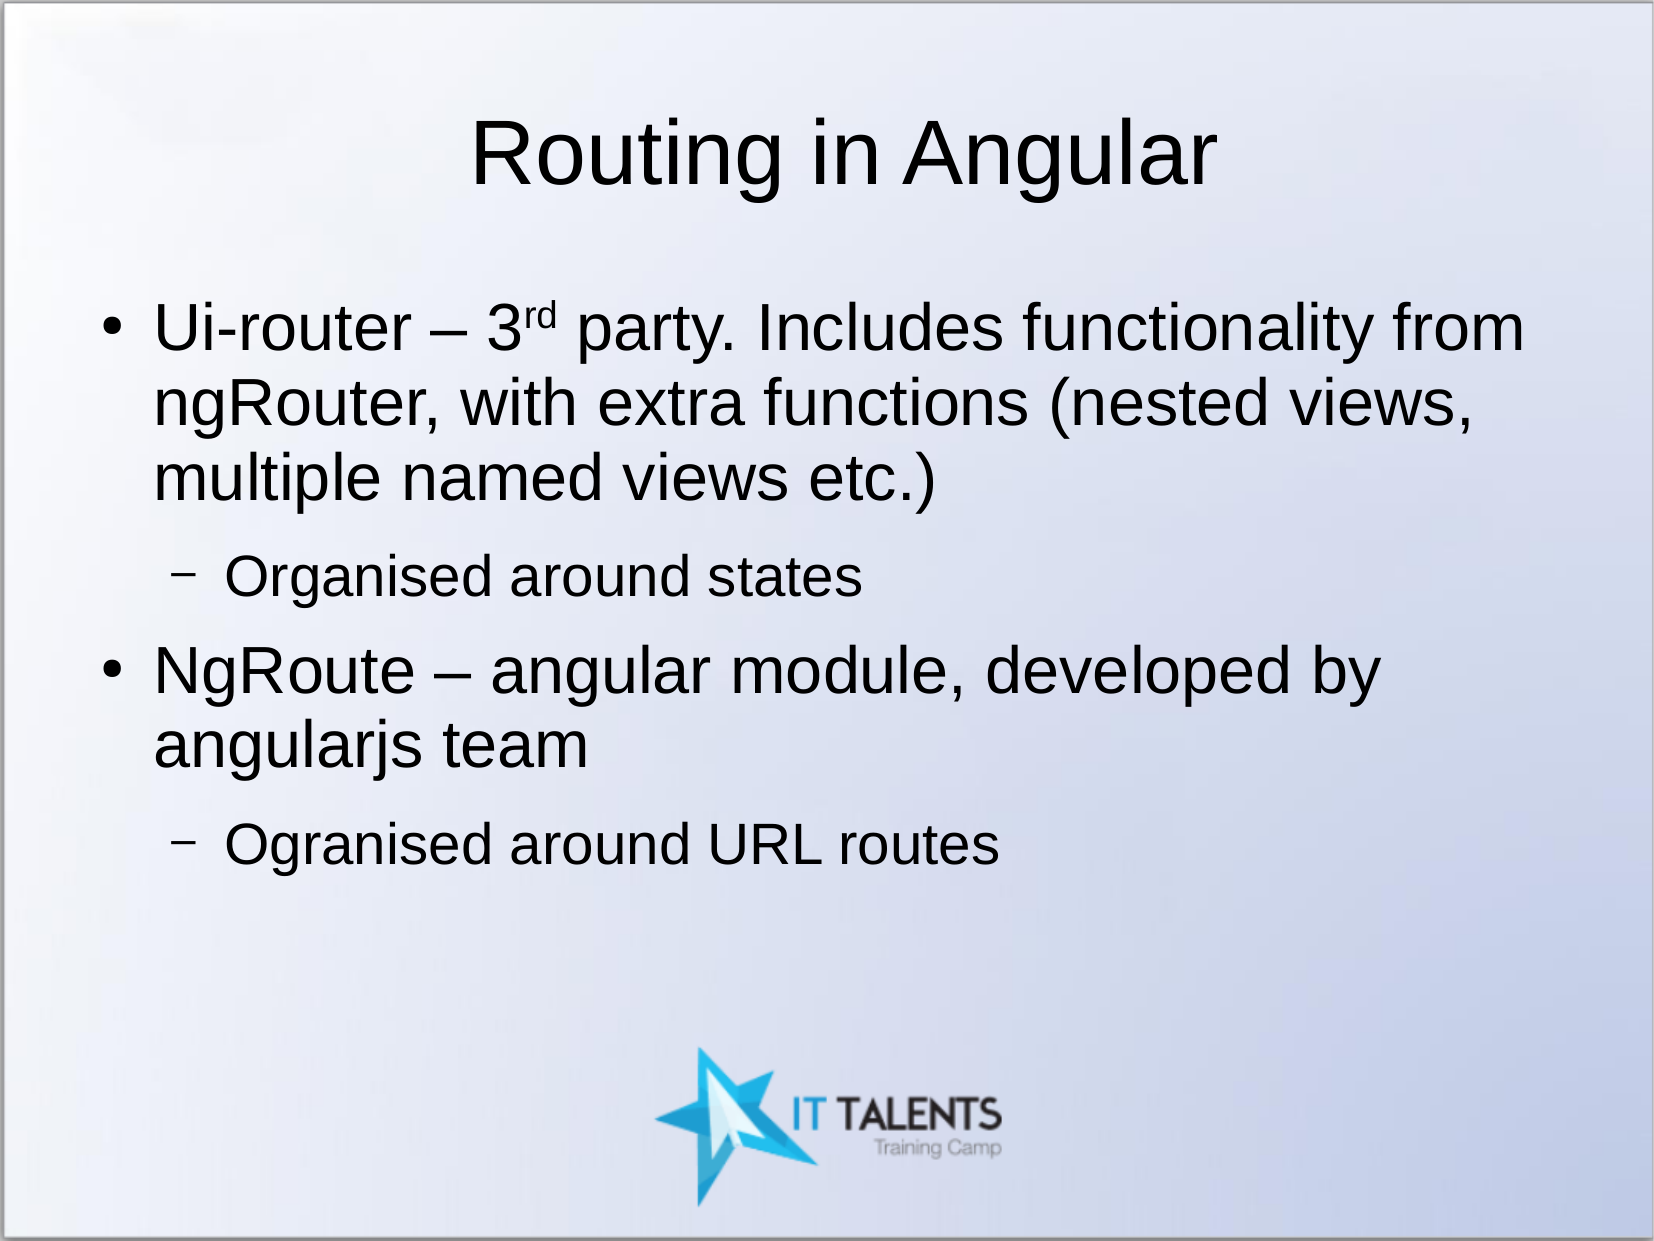

# Routing in Angular
Ui-router – 3rd party. Includes functionality from ngRouter, with extra functions (nested views, multiple named views etc.)
Organised around states
NgRoute – angular module, developed by angularjs team
Ogranised around URL routes